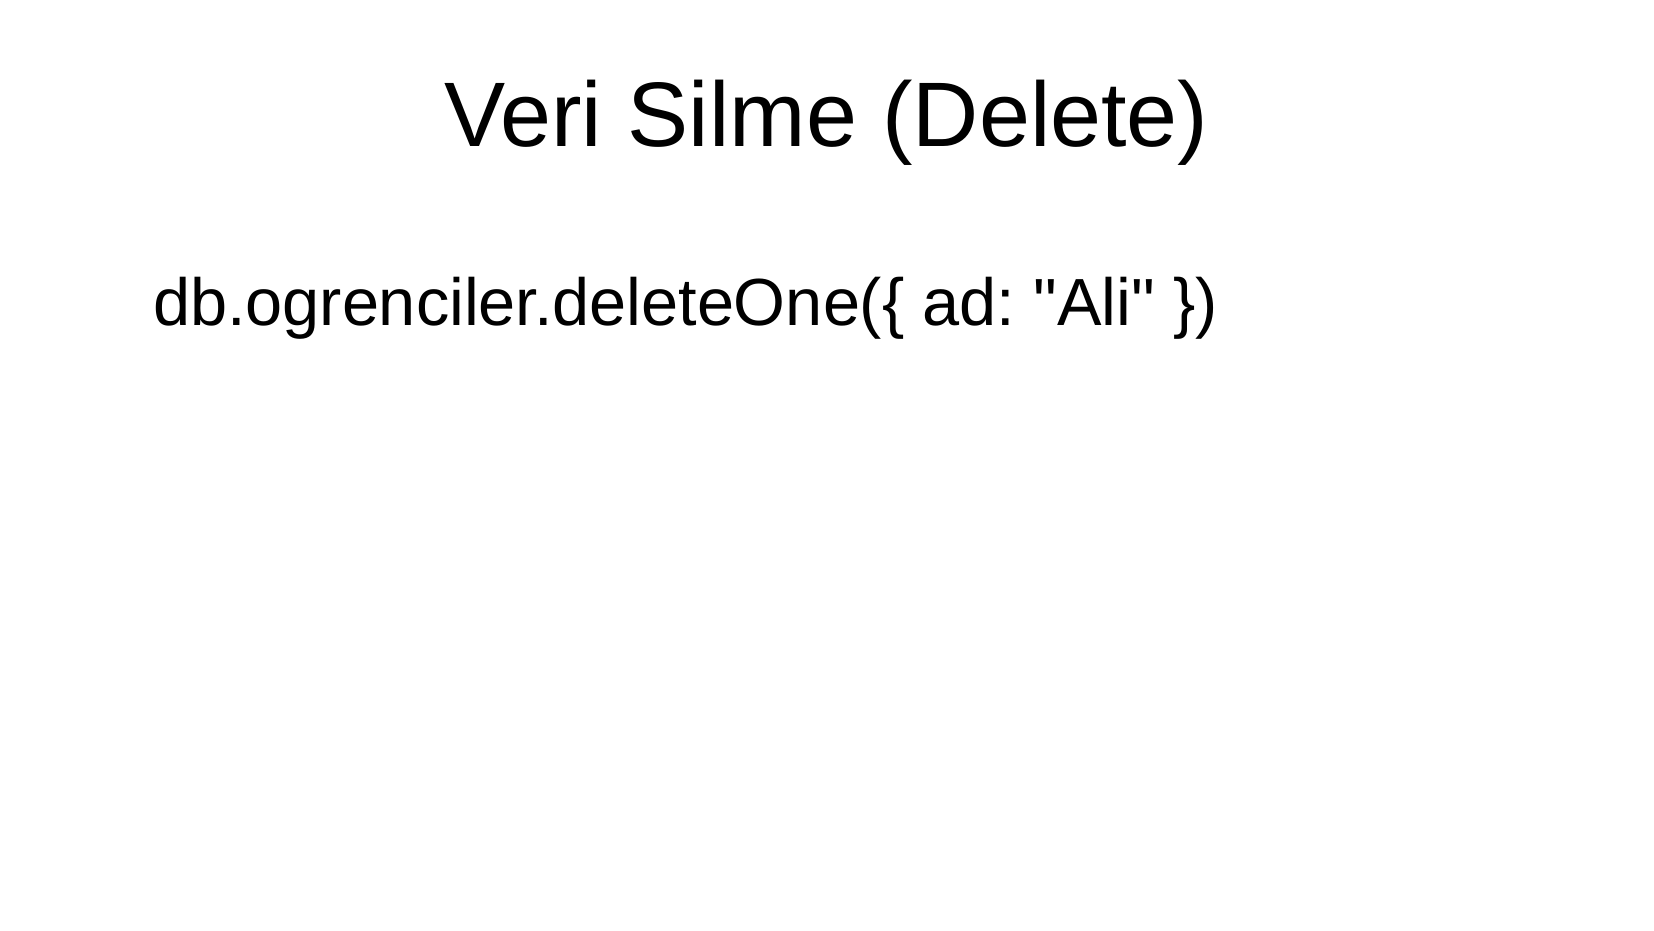

# Veri Silme (Delete)
db.ogrenciler.deleteOne({ ad: "Ali" })